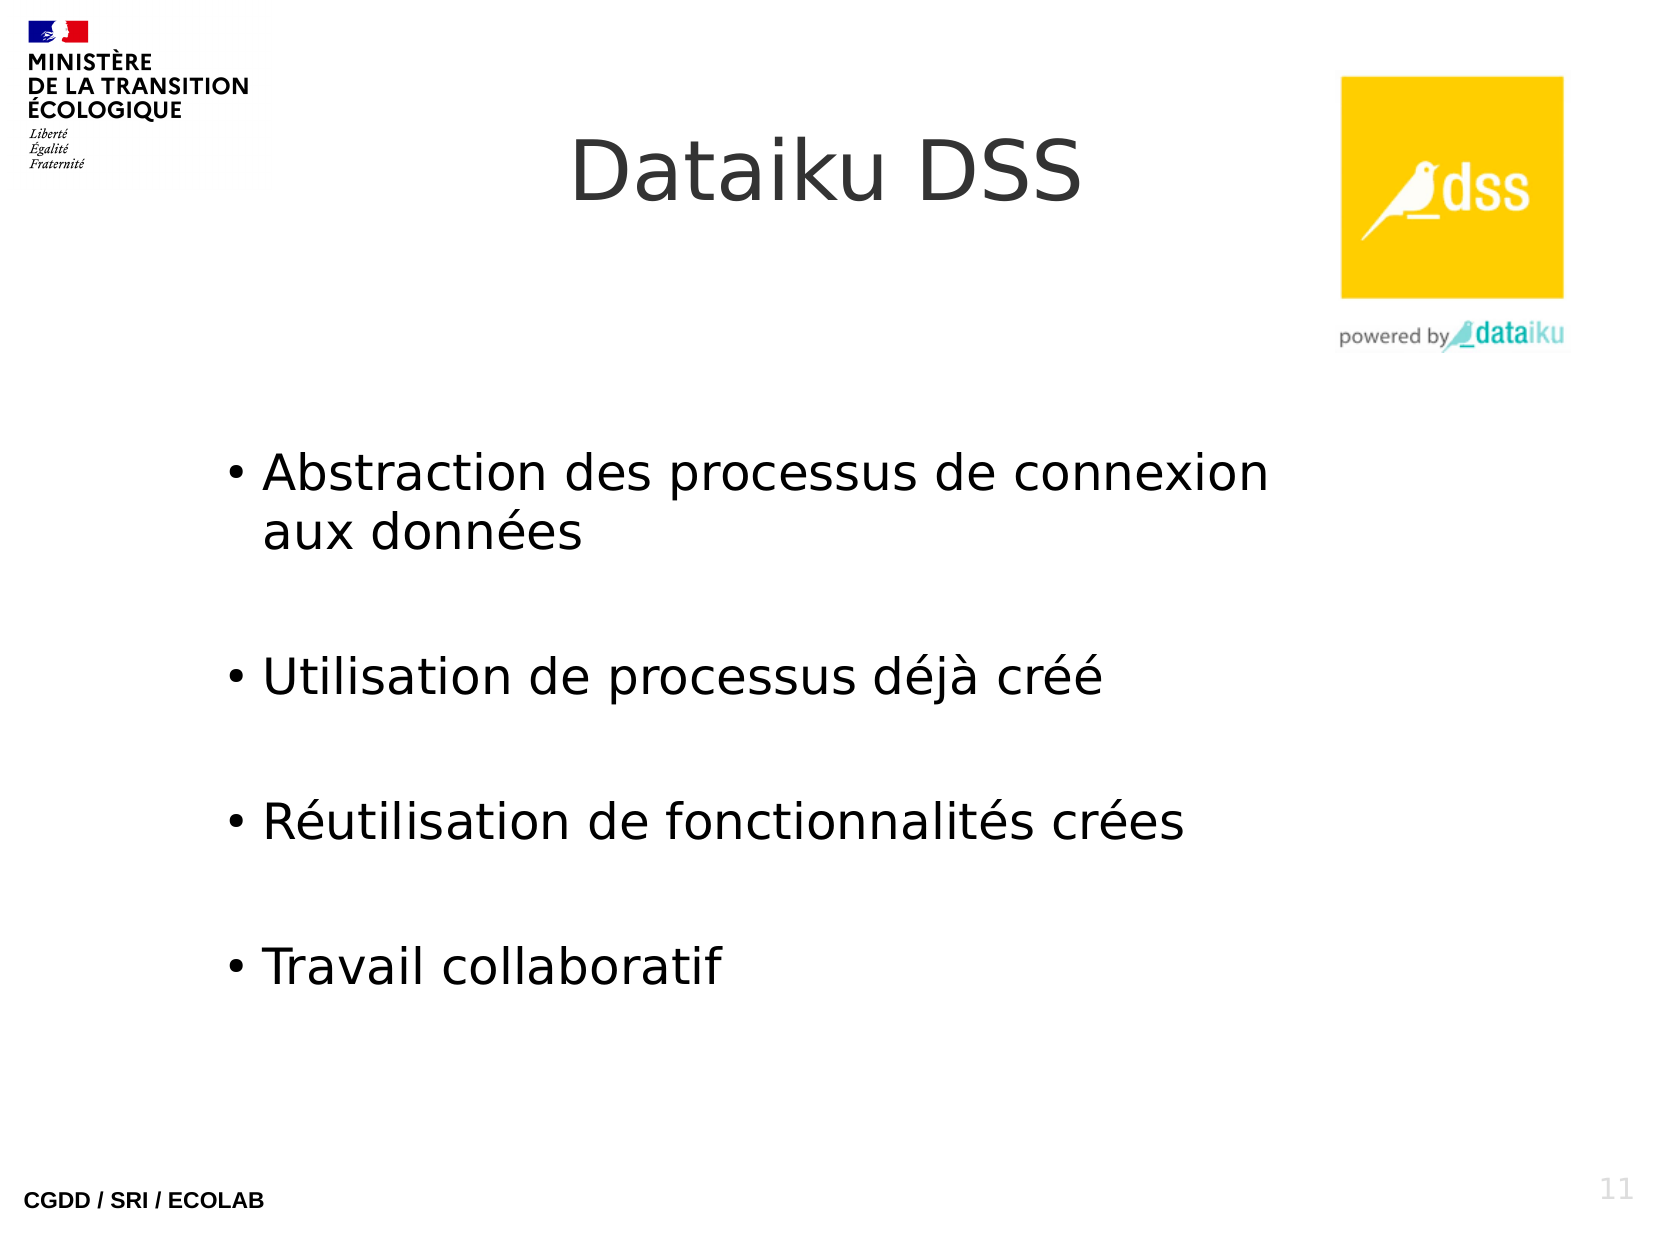

# Dataiku DSS
Abstraction des processus de connexion aux données
Utilisation de processus déjà créé
Réutilisation de fonctionnalités crées
Travail collaboratif
11